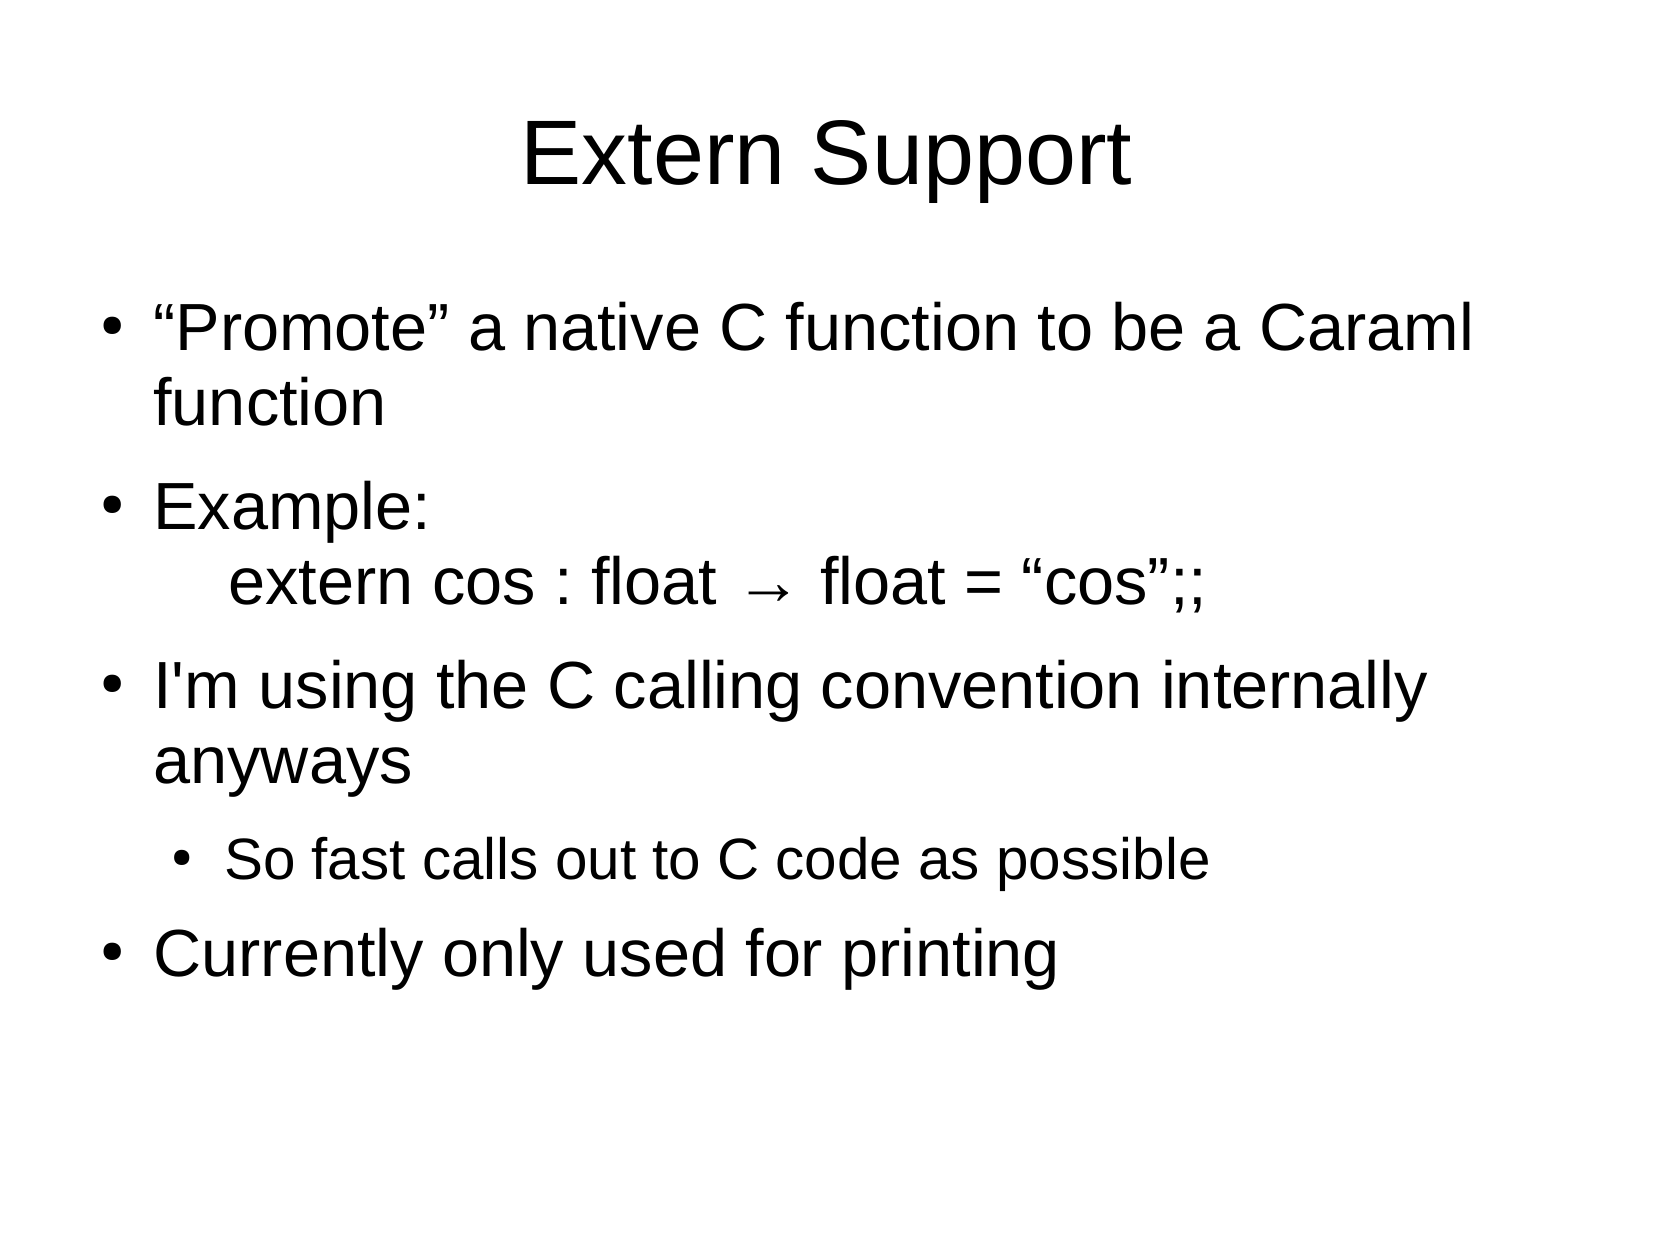

# Extern Support
“Promote” a native C function to be a Caraml function
Example:
	extern cos : float → float = “cos”;;
I'm using the C calling convention internally anyways
So fast calls out to C code as possible
Currently only used for printing